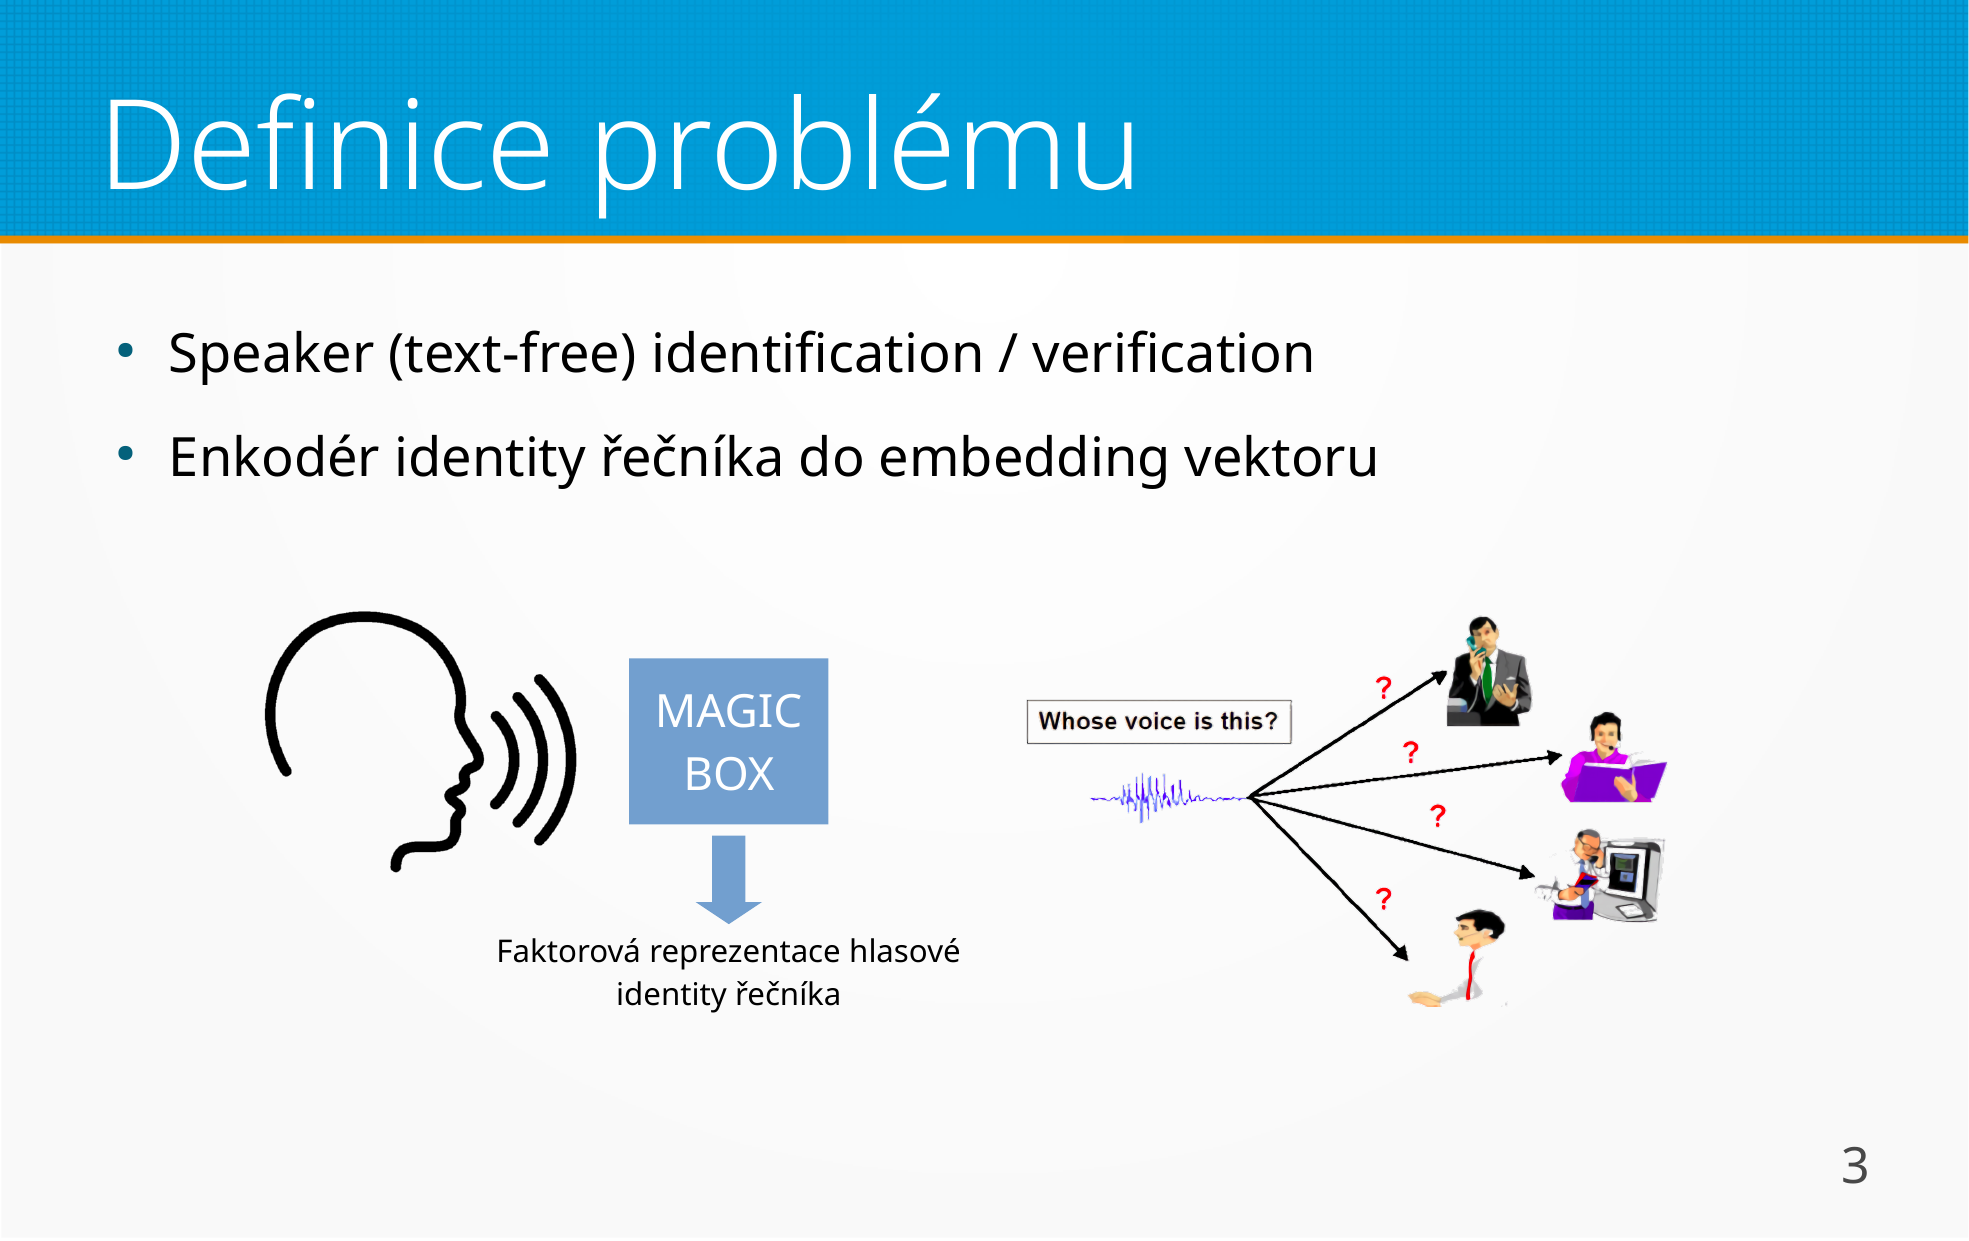

# Definice problému
Speaker (text-free) identification / verification
Enkodér identity řečníka do embedding vektoru
MAGIC
BOX
Faktorová reprezentace hlasové identity řečníka
3